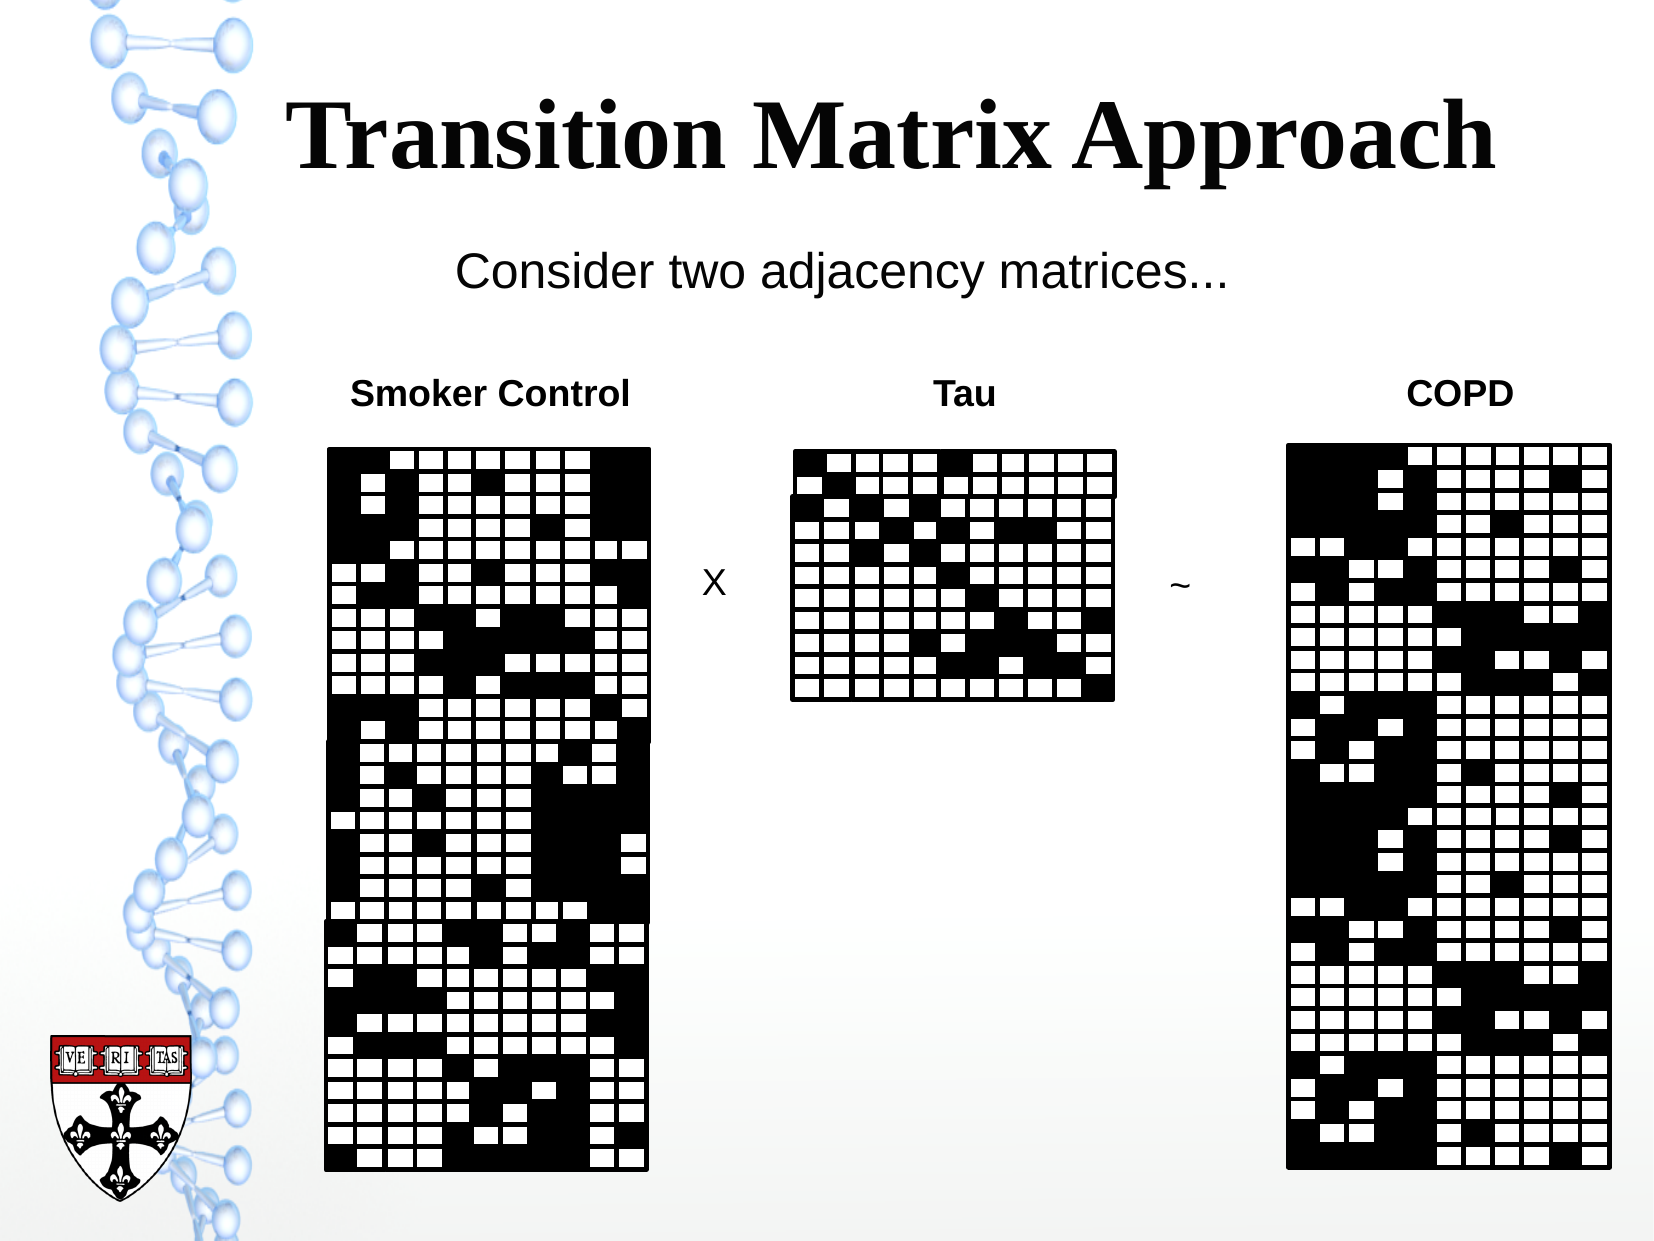

Transition Matrix Approach
# Consider two adjacency matrices...
Tau
X
~
Smoker Control
COPD